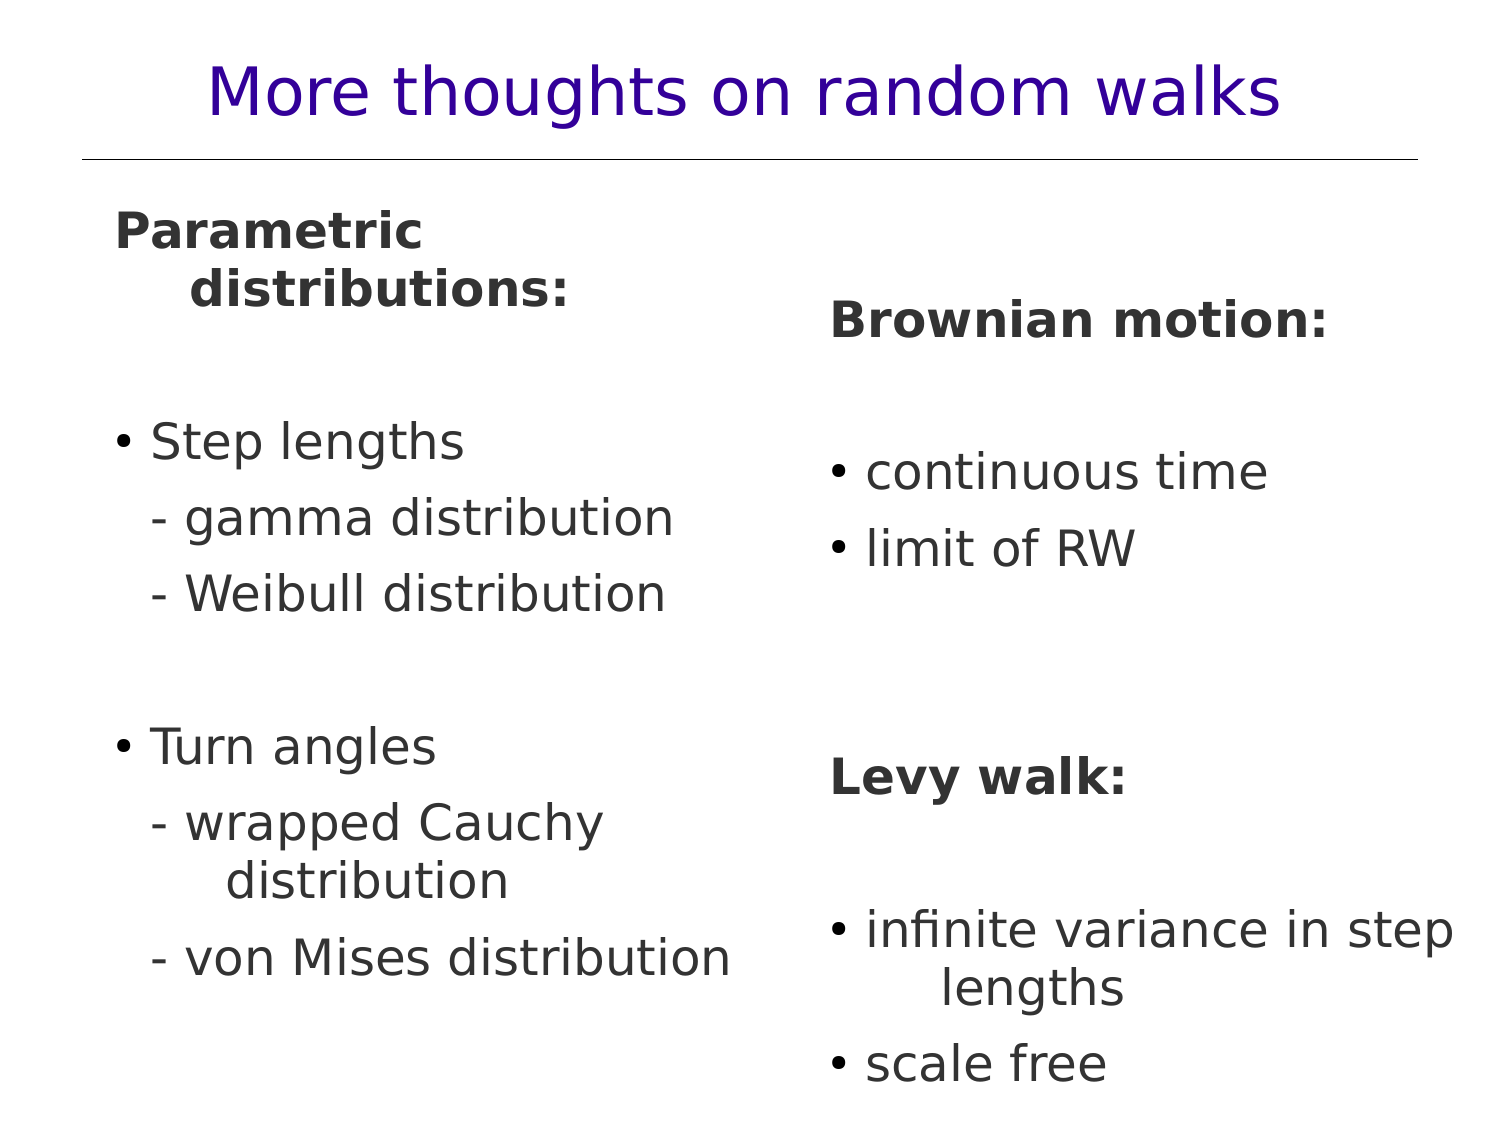

# More thoughts on random walks
Parametric distributions:
Step lengths
- gamma distribution
- Weibull distribution
Turn angles
- wrapped Cauchy distribution
- von Mises distribution
Brownian motion:
continuous time
limit of RW
Levy walk:
infinite variance in step lengths
scale free